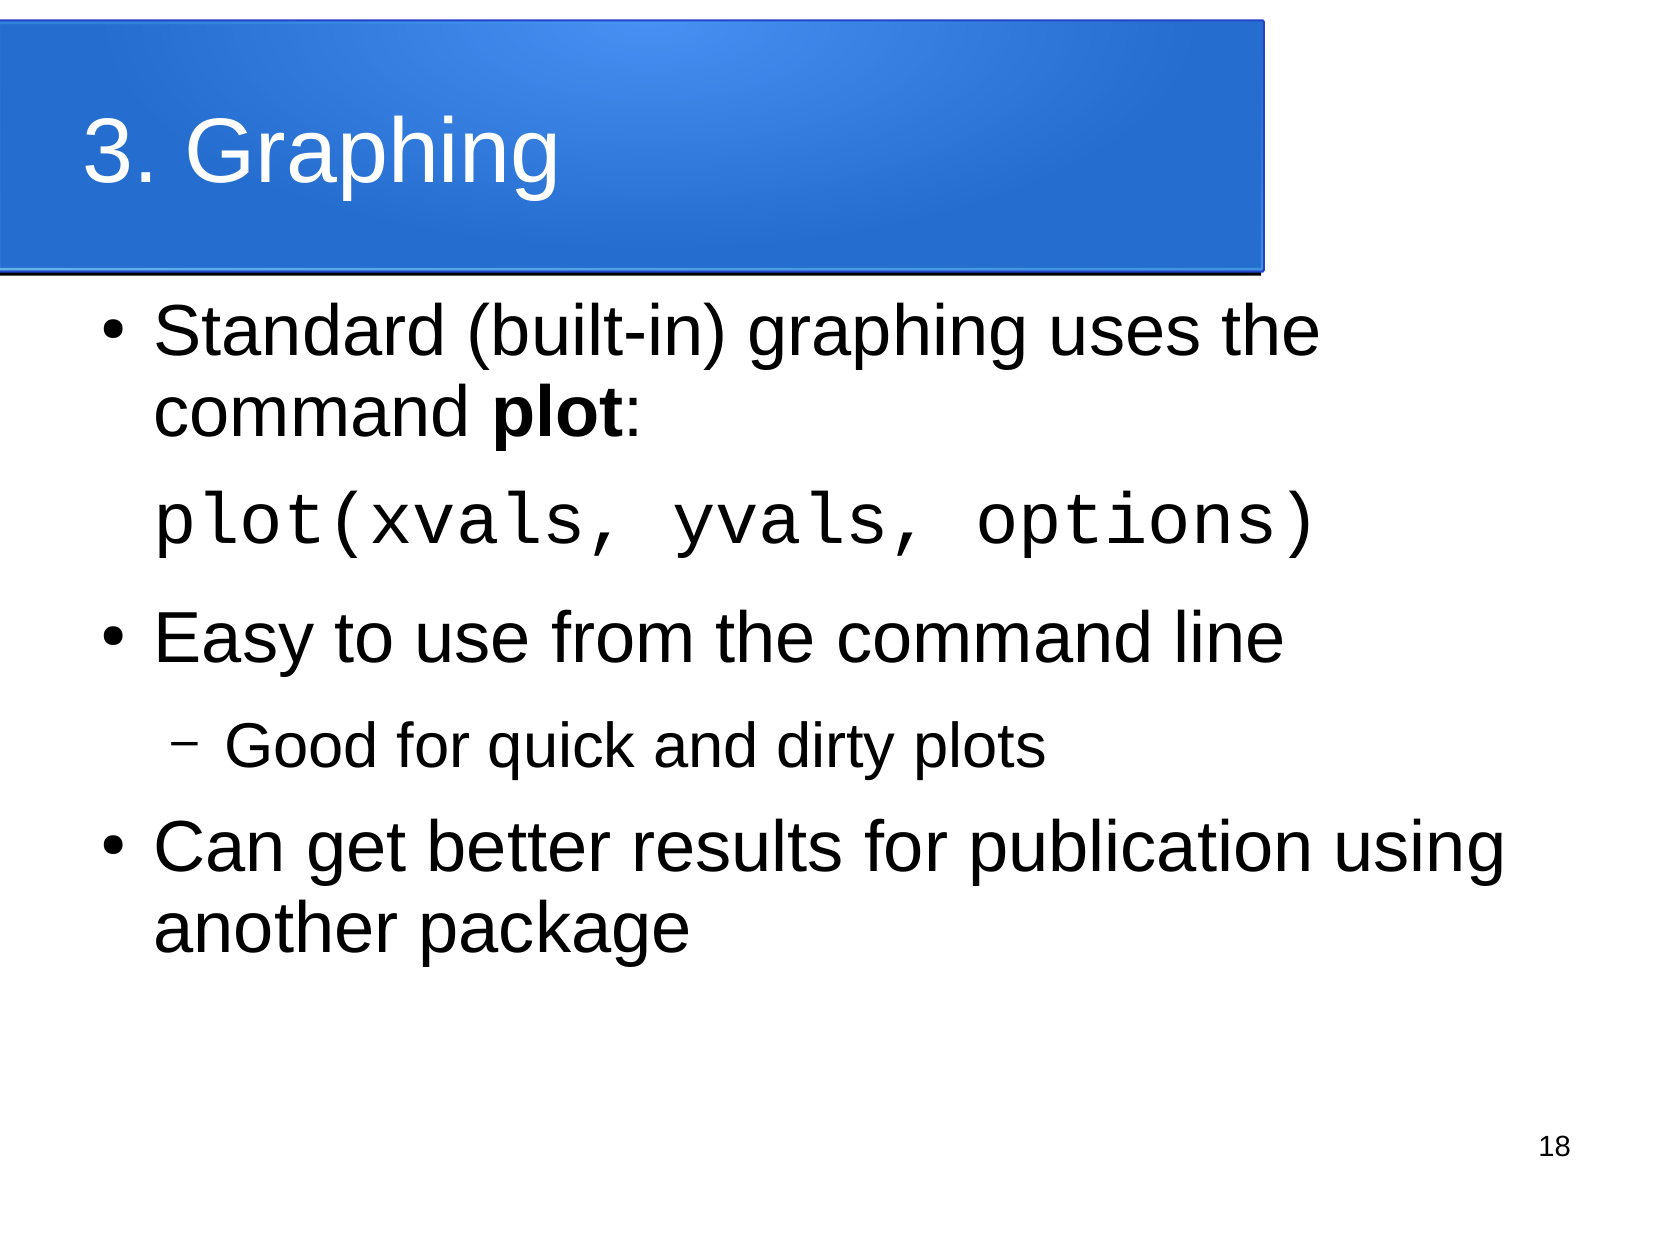

# 3. Graphing
Standard (built-in) graphing uses the command plot:
plot(xvals, yvals, options)
Easy to use from the command line
Good for quick and dirty plots
Can get better results for publication using another package
18